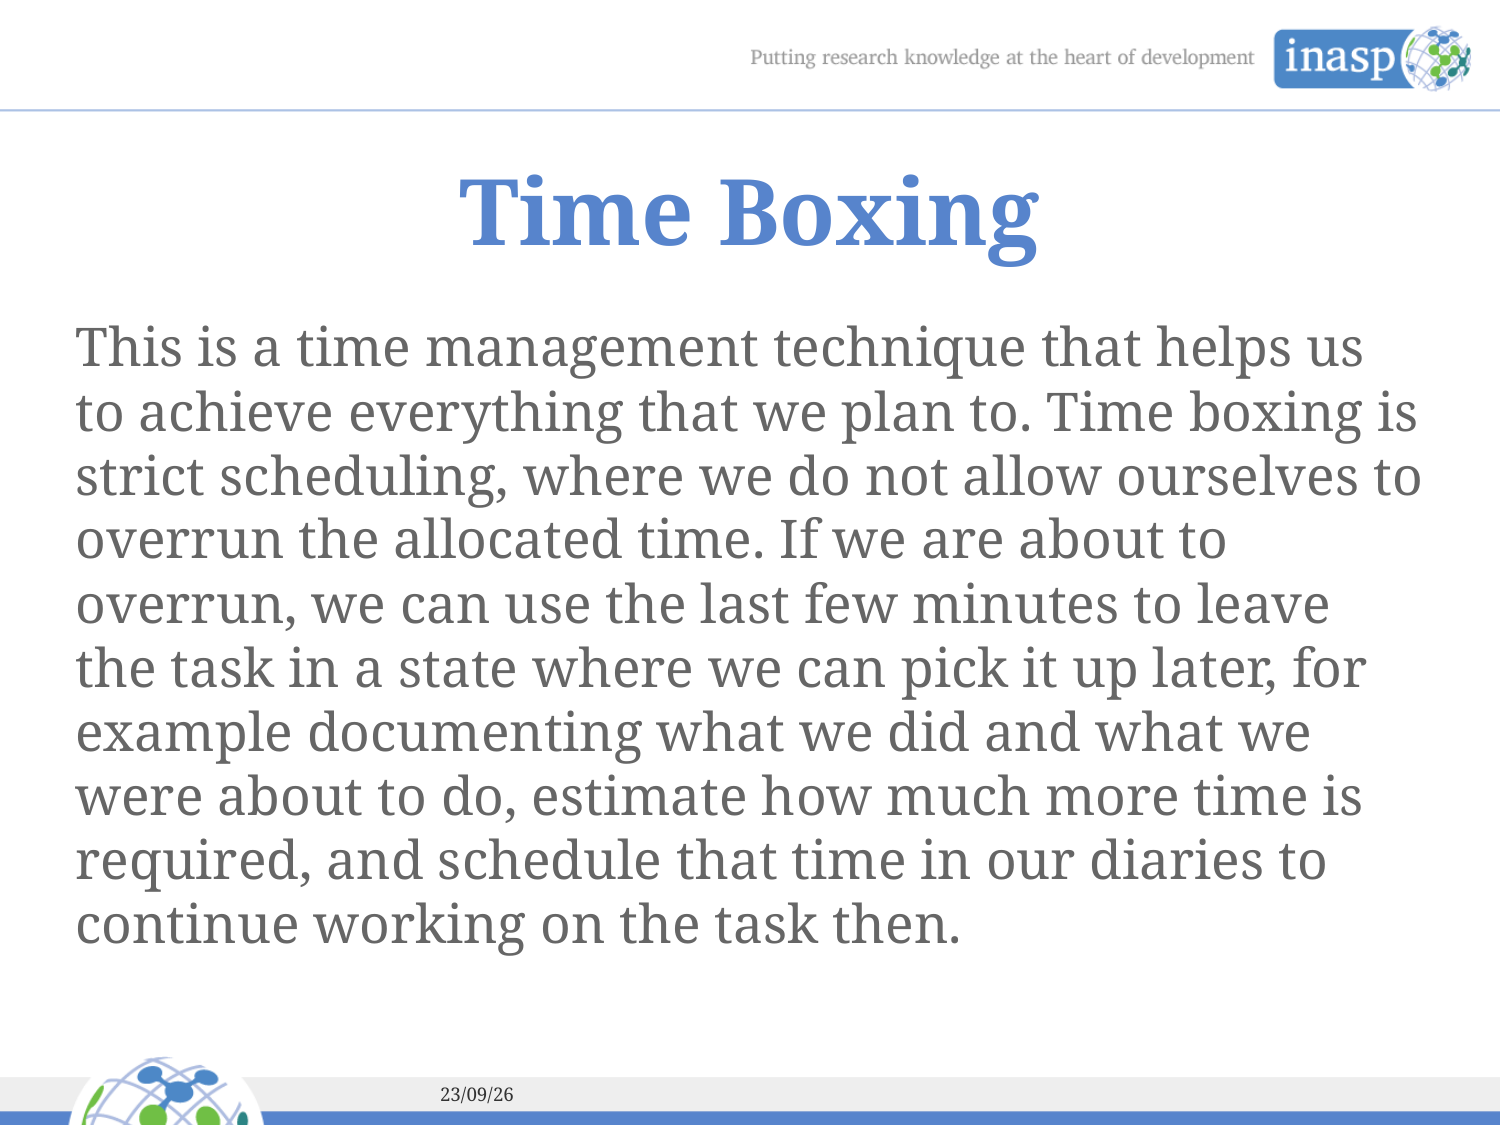

# Time Boxing
This is a time management technique that helps us to achieve everything that we plan to. Time boxing is strict scheduling, where we do not allow ourselves to overrun the allocated time. If we are about to overrun, we can use the last few minutes to leave the task in a state where we can pick it up later, for example documenting what we did and what we were about to do, estimate how much more time is required, and schedule that time in our diaries to continue working on the task then.